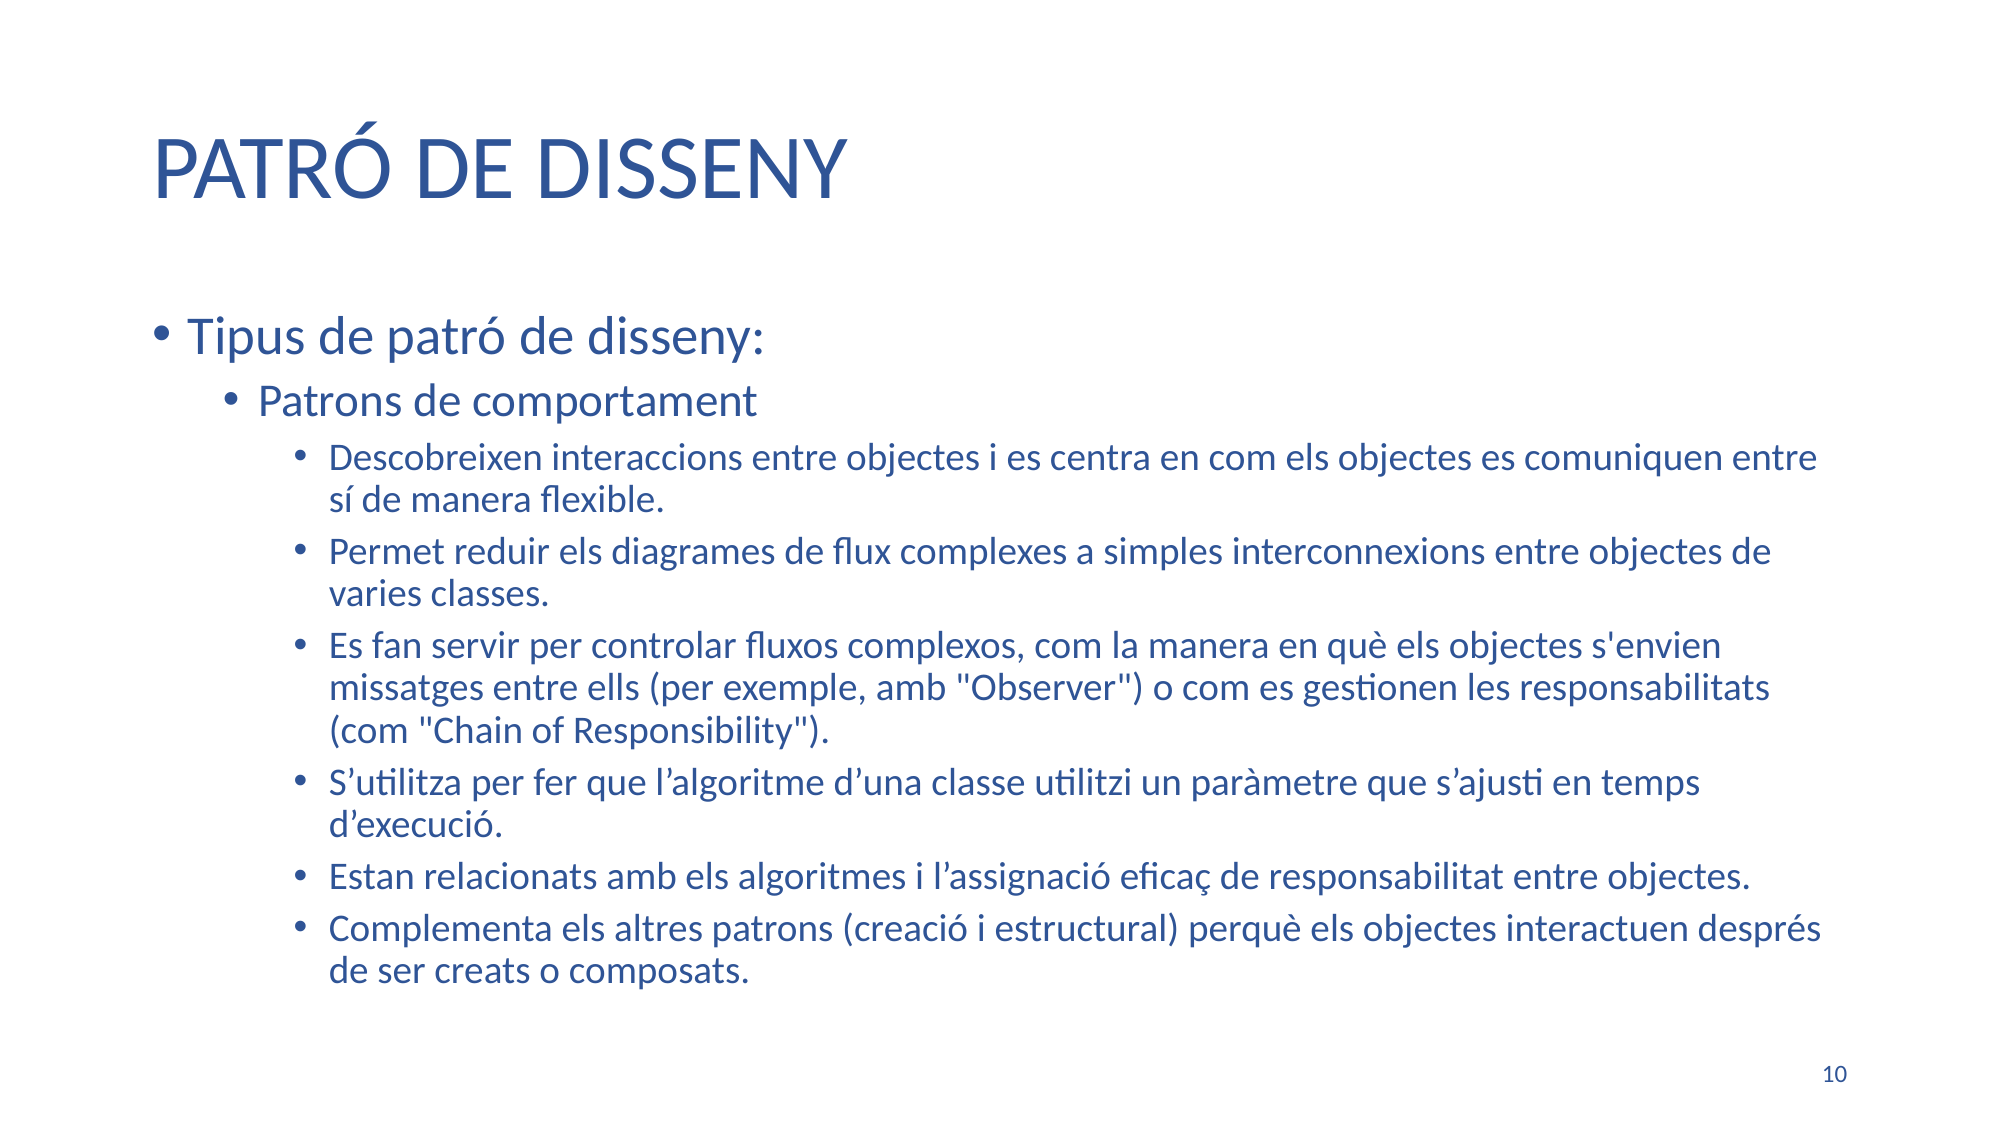

# PATRÓ DE DISSENY
Tipus de patró de disseny:
Patrons de comportament
Descobreixen interaccions entre objectes i es centra en com els objectes es comuniquen entre sí de manera flexible.
Permet reduir els diagrames de flux complexes a simples interconnexions entre objectes de varies classes.
Es fan servir per controlar fluxos complexos, com la manera en què els objectes s'envien missatges entre ells (per exemple, amb "Observer") o com es gestionen les responsabilitats (com "Chain of Responsibility").
S’utilitza per fer que l’algoritme d’una classe utilitzi un paràmetre que s’ajusti en temps d’execució.
Estan relacionats amb els algoritmes i l’assignació eficaç de responsabilitat entre objectes.
Complementa els altres patrons (creació i estructural) perquè els objectes interactuen després de ser creats o composats.